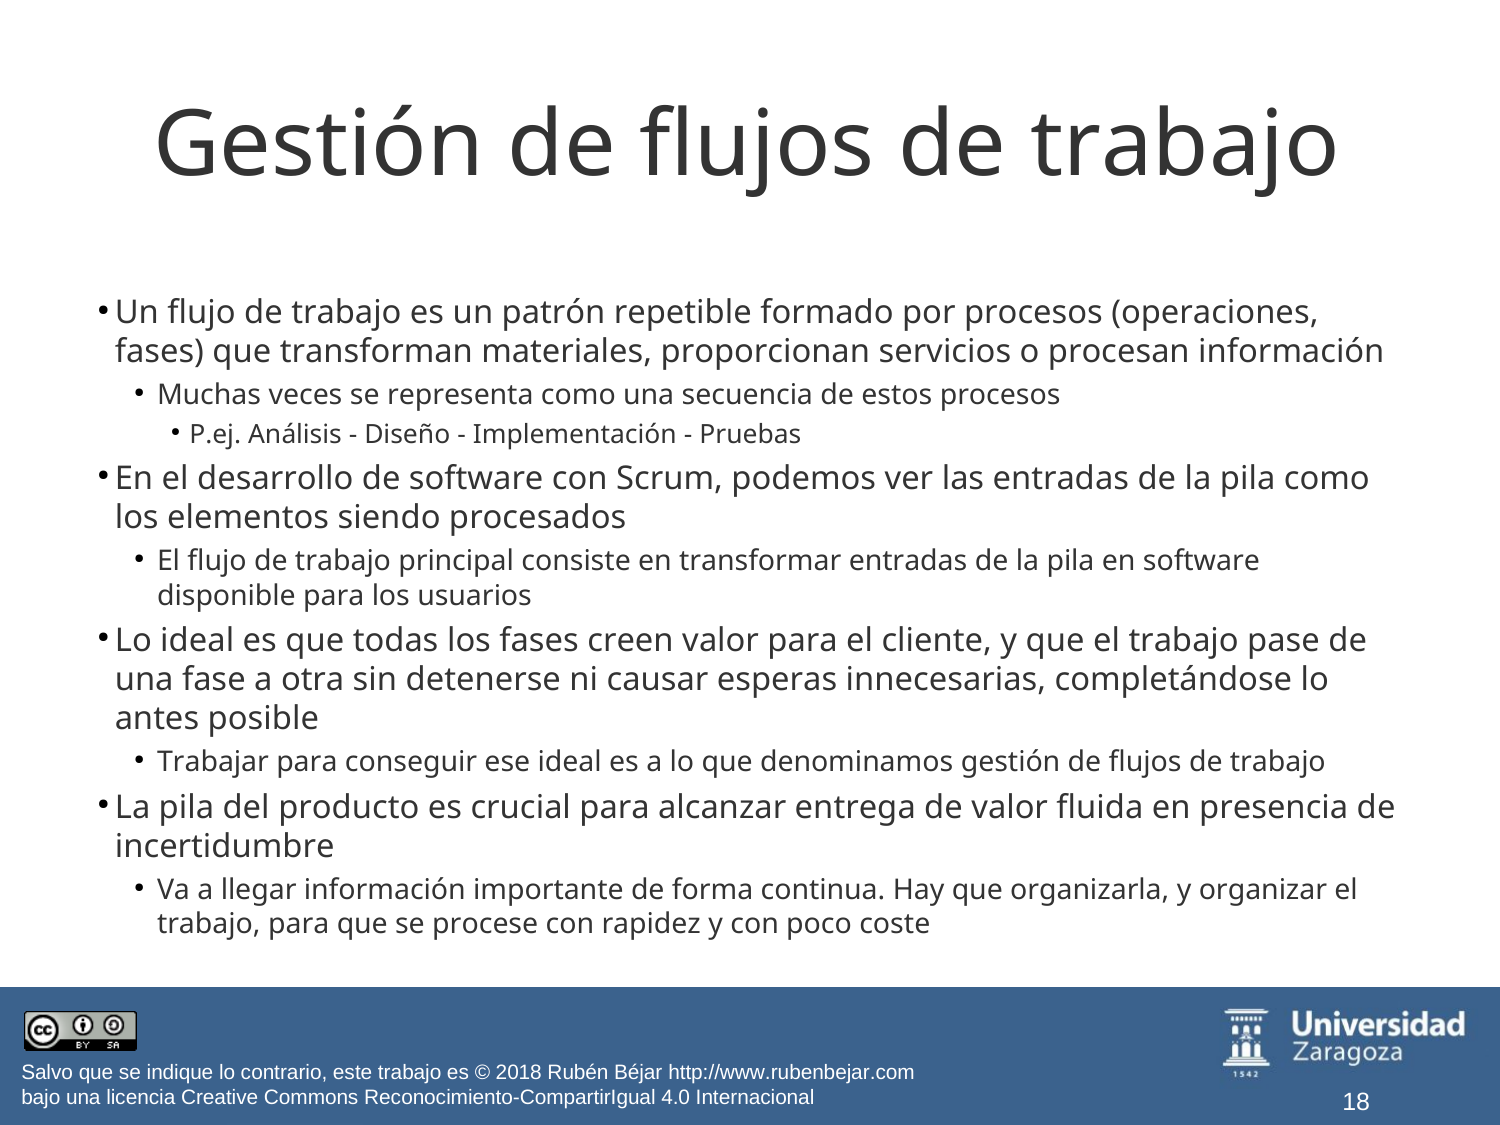

# Gestión de flujos de trabajo
Un flujo de trabajo es un patrón repetible formado por procesos (operaciones, fases) que transforman materiales, proporcionan servicios o procesan información
Muchas veces se representa como una secuencia de estos procesos
P.ej. Análisis - Diseño - Implementación - Pruebas
En el desarrollo de software con Scrum, podemos ver las entradas de la pila como los elementos siendo procesados
El flujo de trabajo principal consiste en transformar entradas de la pila en software disponible para los usuarios
Lo ideal es que todas los fases creen valor para el cliente, y que el trabajo pase de una fase a otra sin detenerse ni causar esperas innecesarias, completándose lo antes posible
Trabajar para conseguir ese ideal es a lo que denominamos gestión de flujos de trabajo
La pila del producto es crucial para alcanzar entrega de valor fluida en presencia de incertidumbre
Va a llegar información importante de forma continua. Hay que organizarla, y organizar el trabajo, para que se procese con rapidez y con poco coste